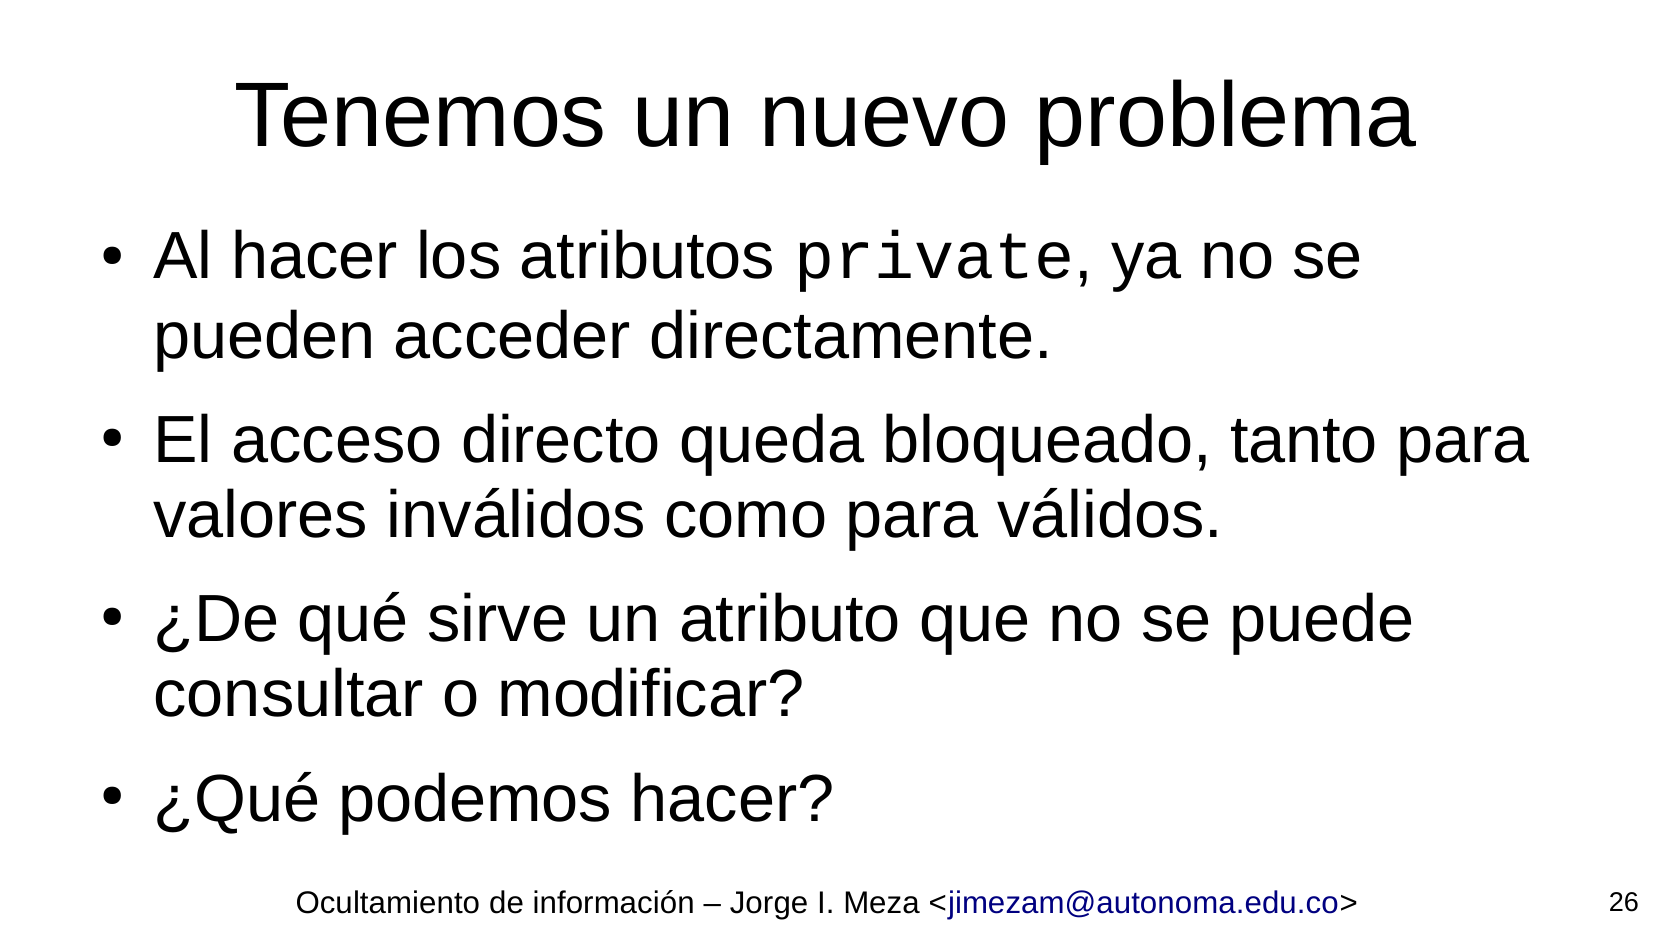

# Tenemos un nuevo problema
Al hacer los atributos private, ya no se pueden acceder directamente.
El acceso directo queda bloqueado, tanto para valores inválidos como para válidos.
¿De qué sirve un atributo que no se puede consultar o modificar?
¿Qué podemos hacer?